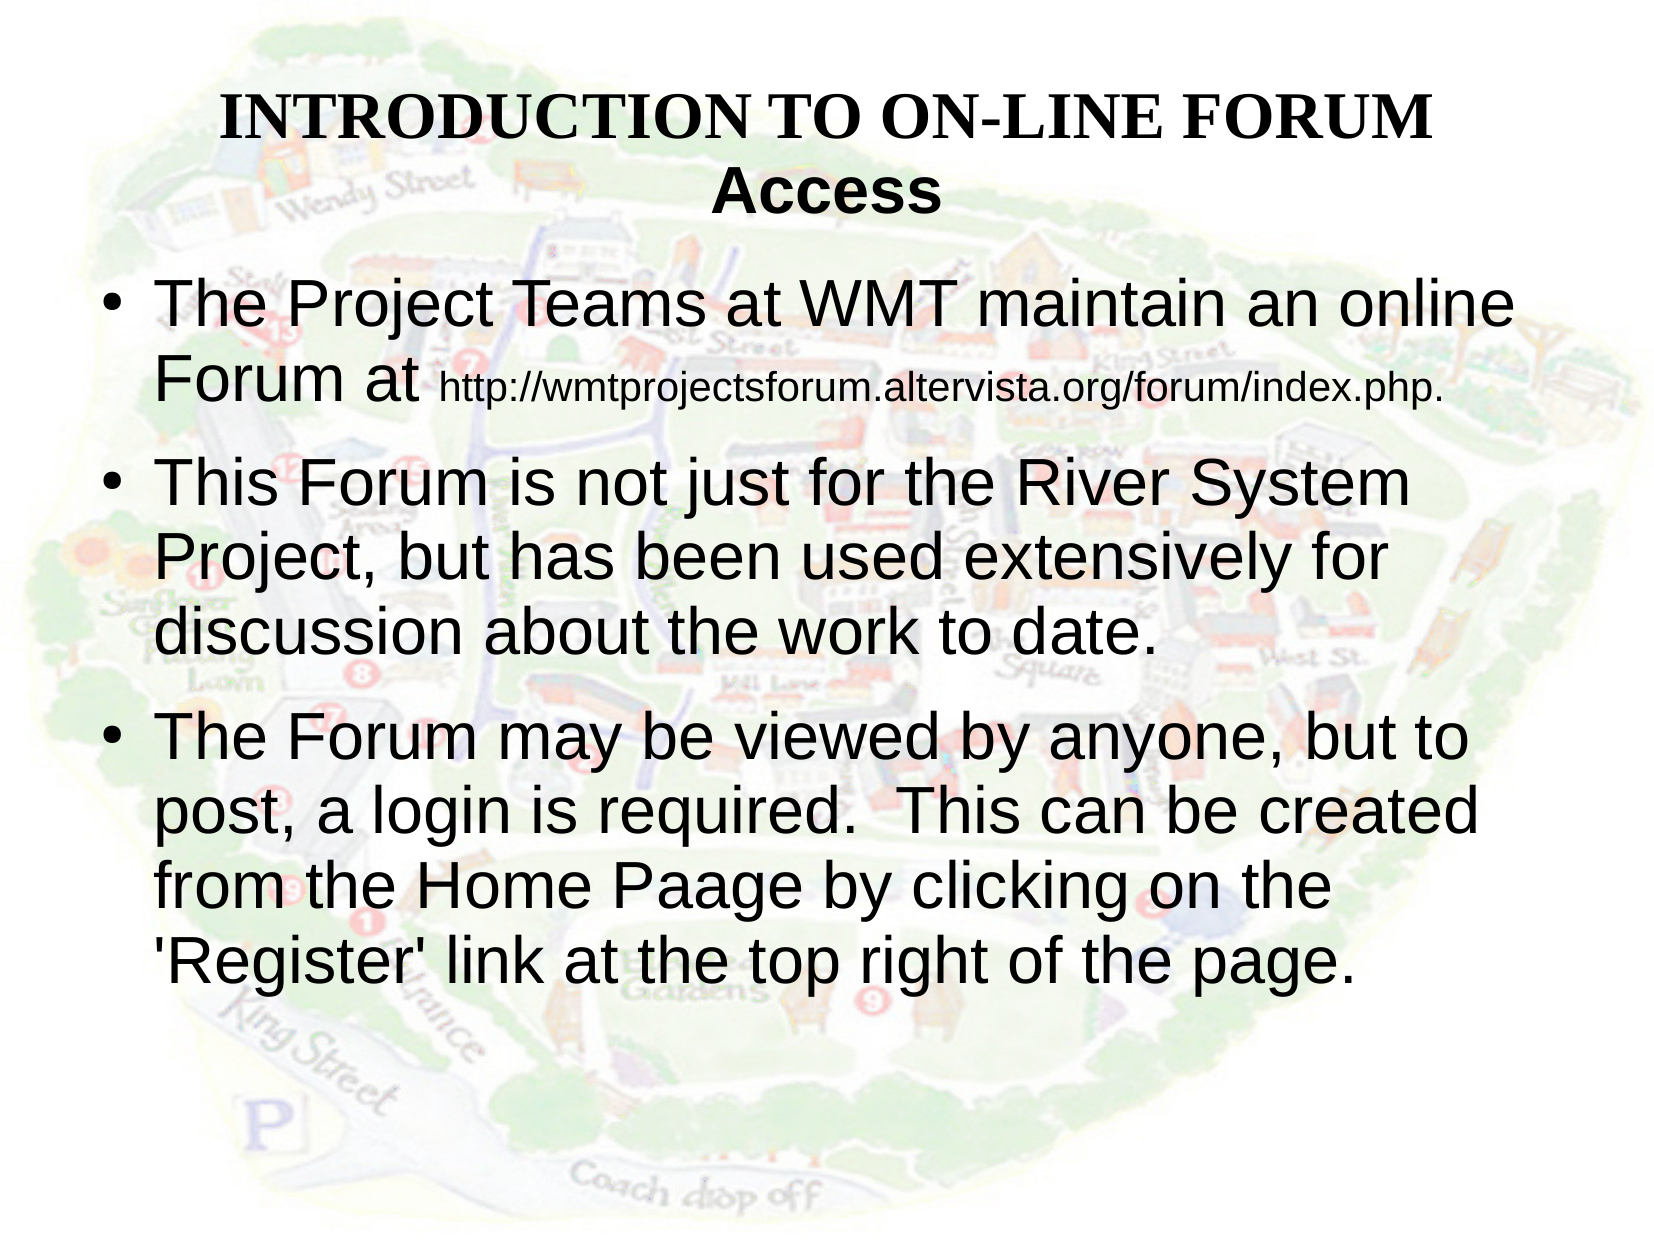

# INTRODUCTION TO ON-LINE FORUM Access
The Project Teams at WMT maintain an online Forum at http://wmtprojectsforum.altervista.org/forum/index.php.
This Forum is not just for the River System Project, but has been used extensively for discussion about the work to date.
The Forum may be viewed by anyone, but to post, a login is required. This can be created from the Home Paage by clicking on the 'Register' link at the top right of the page.